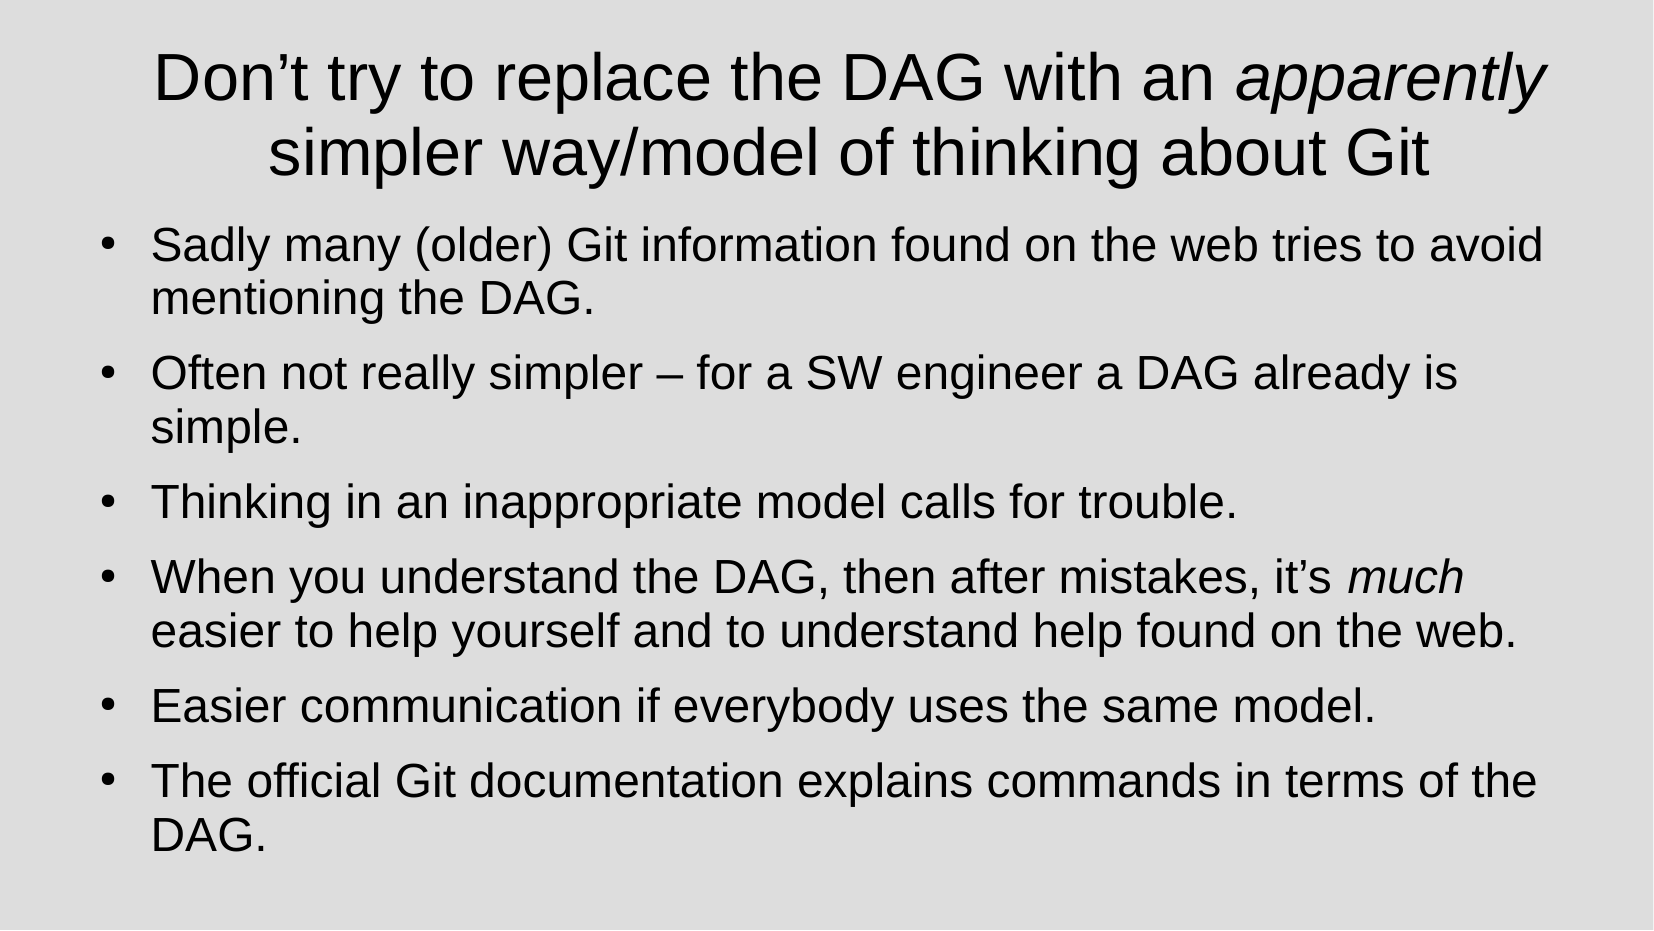

# Don’t try to replace the DAG with an apparently simpler way/model of thinking about Git
Sadly many (older) Git information found on the web tries to avoid mentioning the DAG.
Often not really simpler – for a SW engineer a DAG already is simple.
Thinking in an inappropriate model calls for trouble.
When you understand the DAG, then after mistakes, it’s much easier to help yourself and to understand help found on the web.
Easier communication if everybody uses the same model.
The official Git documentation explains commands in terms of the DAG.